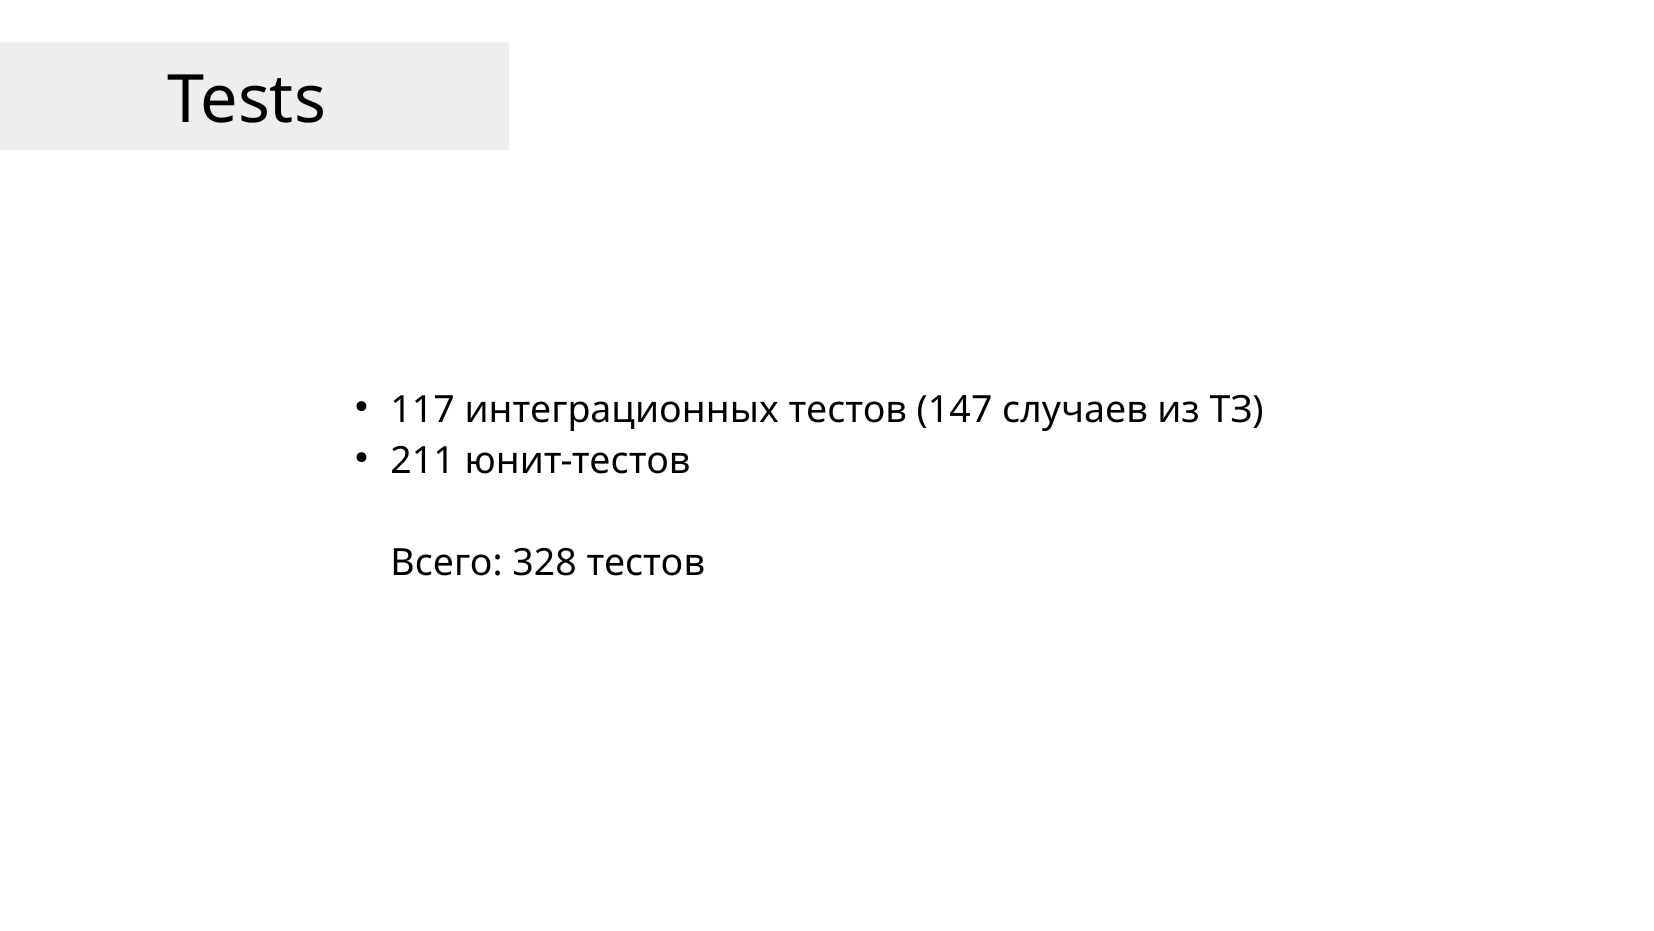

# Tests
117 интеграционных тестов (147 случаев из ТЗ)
211 юнит-тестов
Всего: 328 тестов